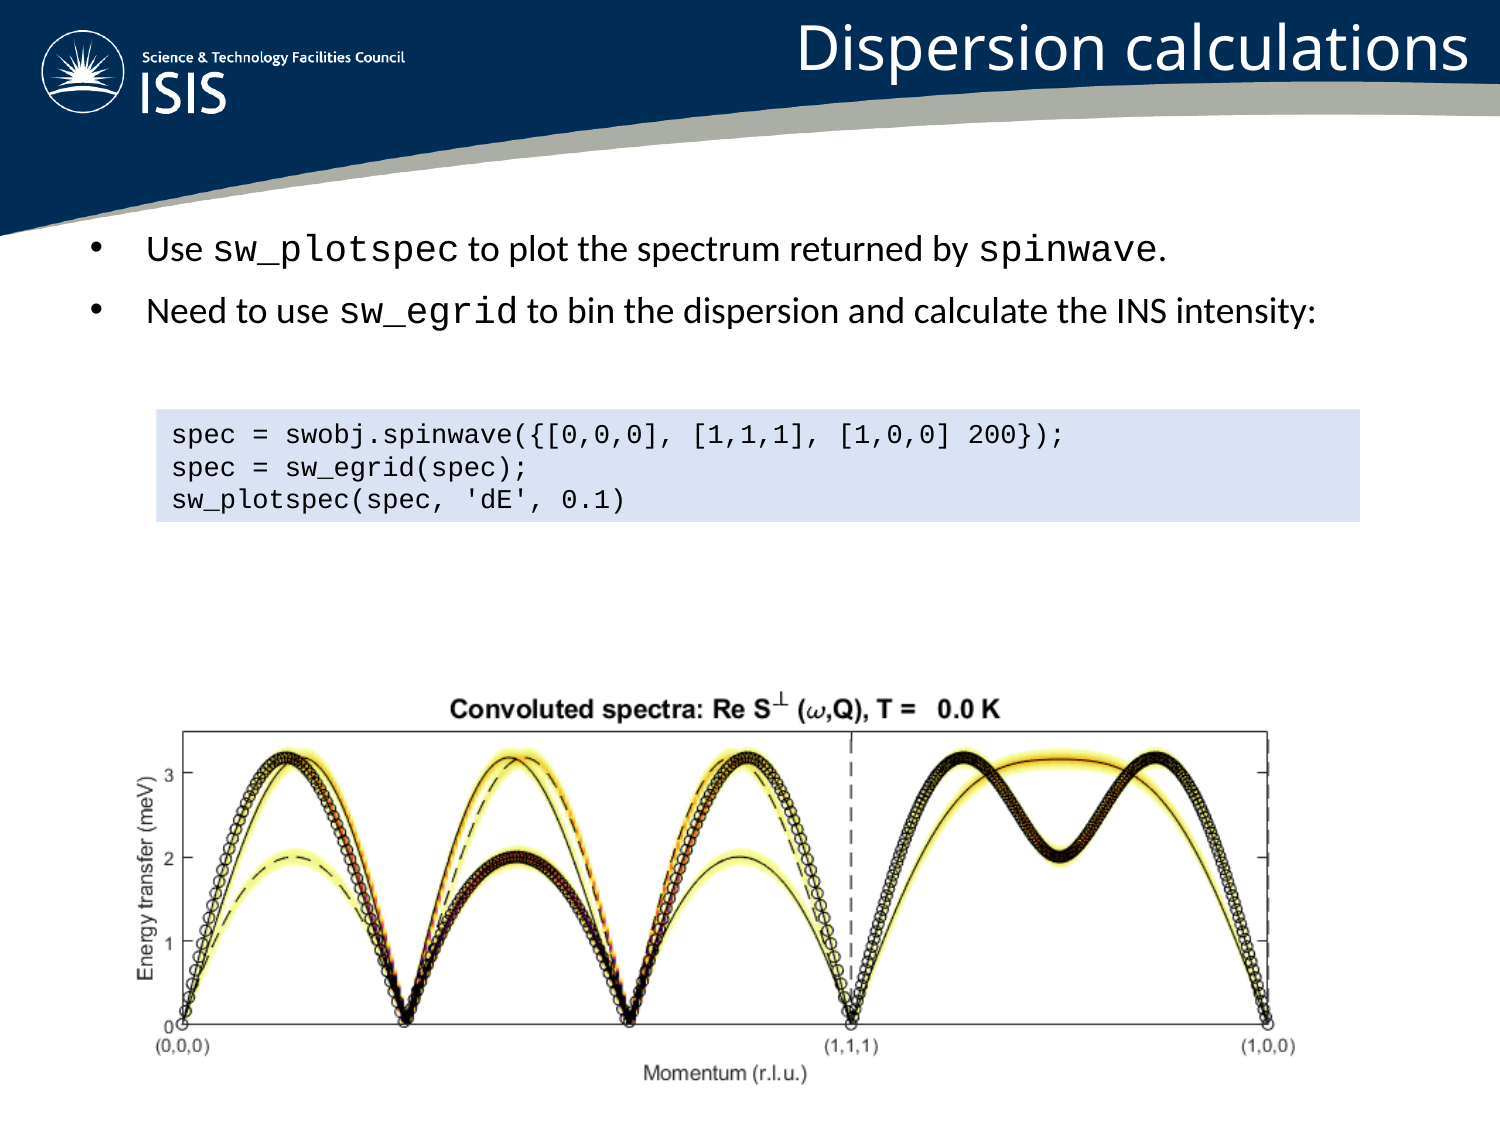

Dispersion calculations
# Use sw_plotspec to plot the spectrum returned by spinwave.
Need to use sw_egrid to bin the dispersion and calculate the INS intensity:
spec = swobj.spinwave({[0,0,0], [1,1,1], [1,0,0] 200});
spec = sw_egrid(spec);
sw_plotspec(spec, 'dE', 0.1)